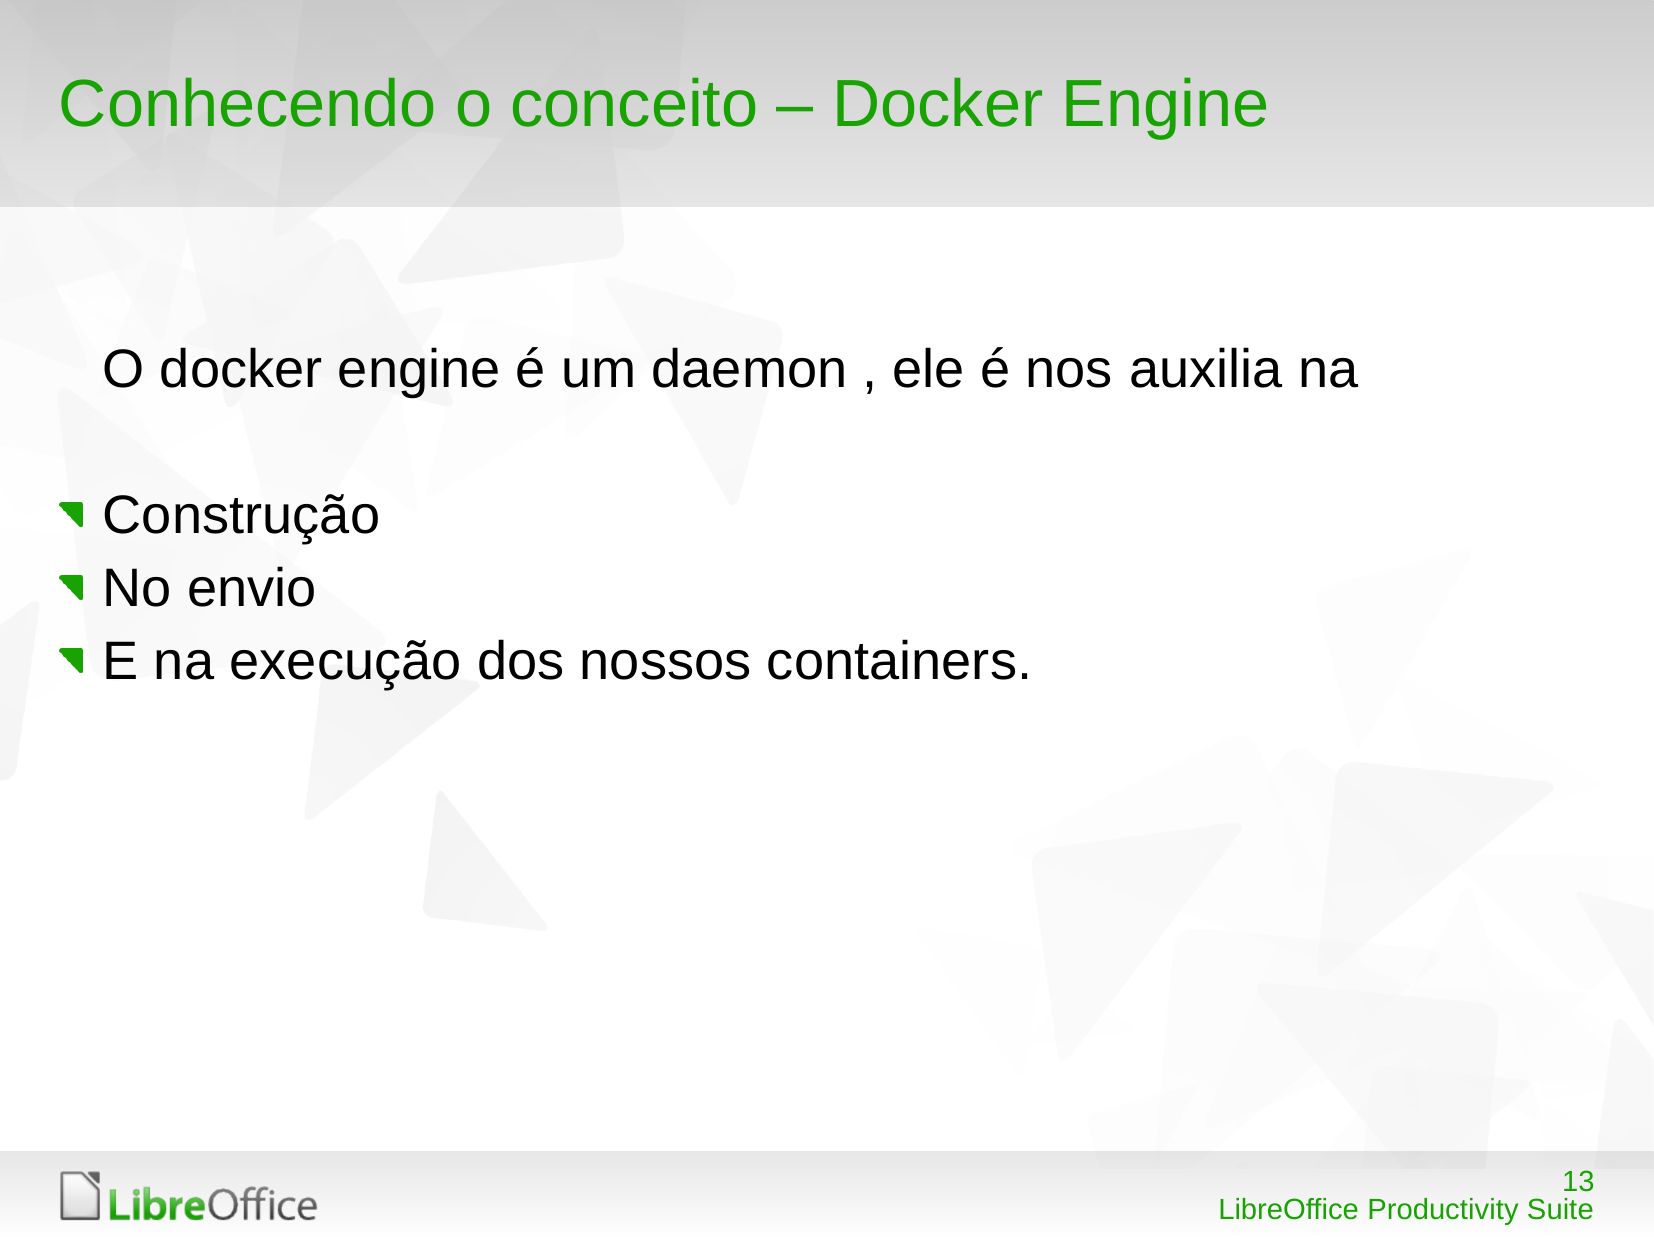

# Conhecendo o conceito – Docker Engine
O docker engine é um daemon , ele é nos auxilia na
Construção
No envio
E na execução dos nossos containers.
13
LibreOffice Productivity Suite